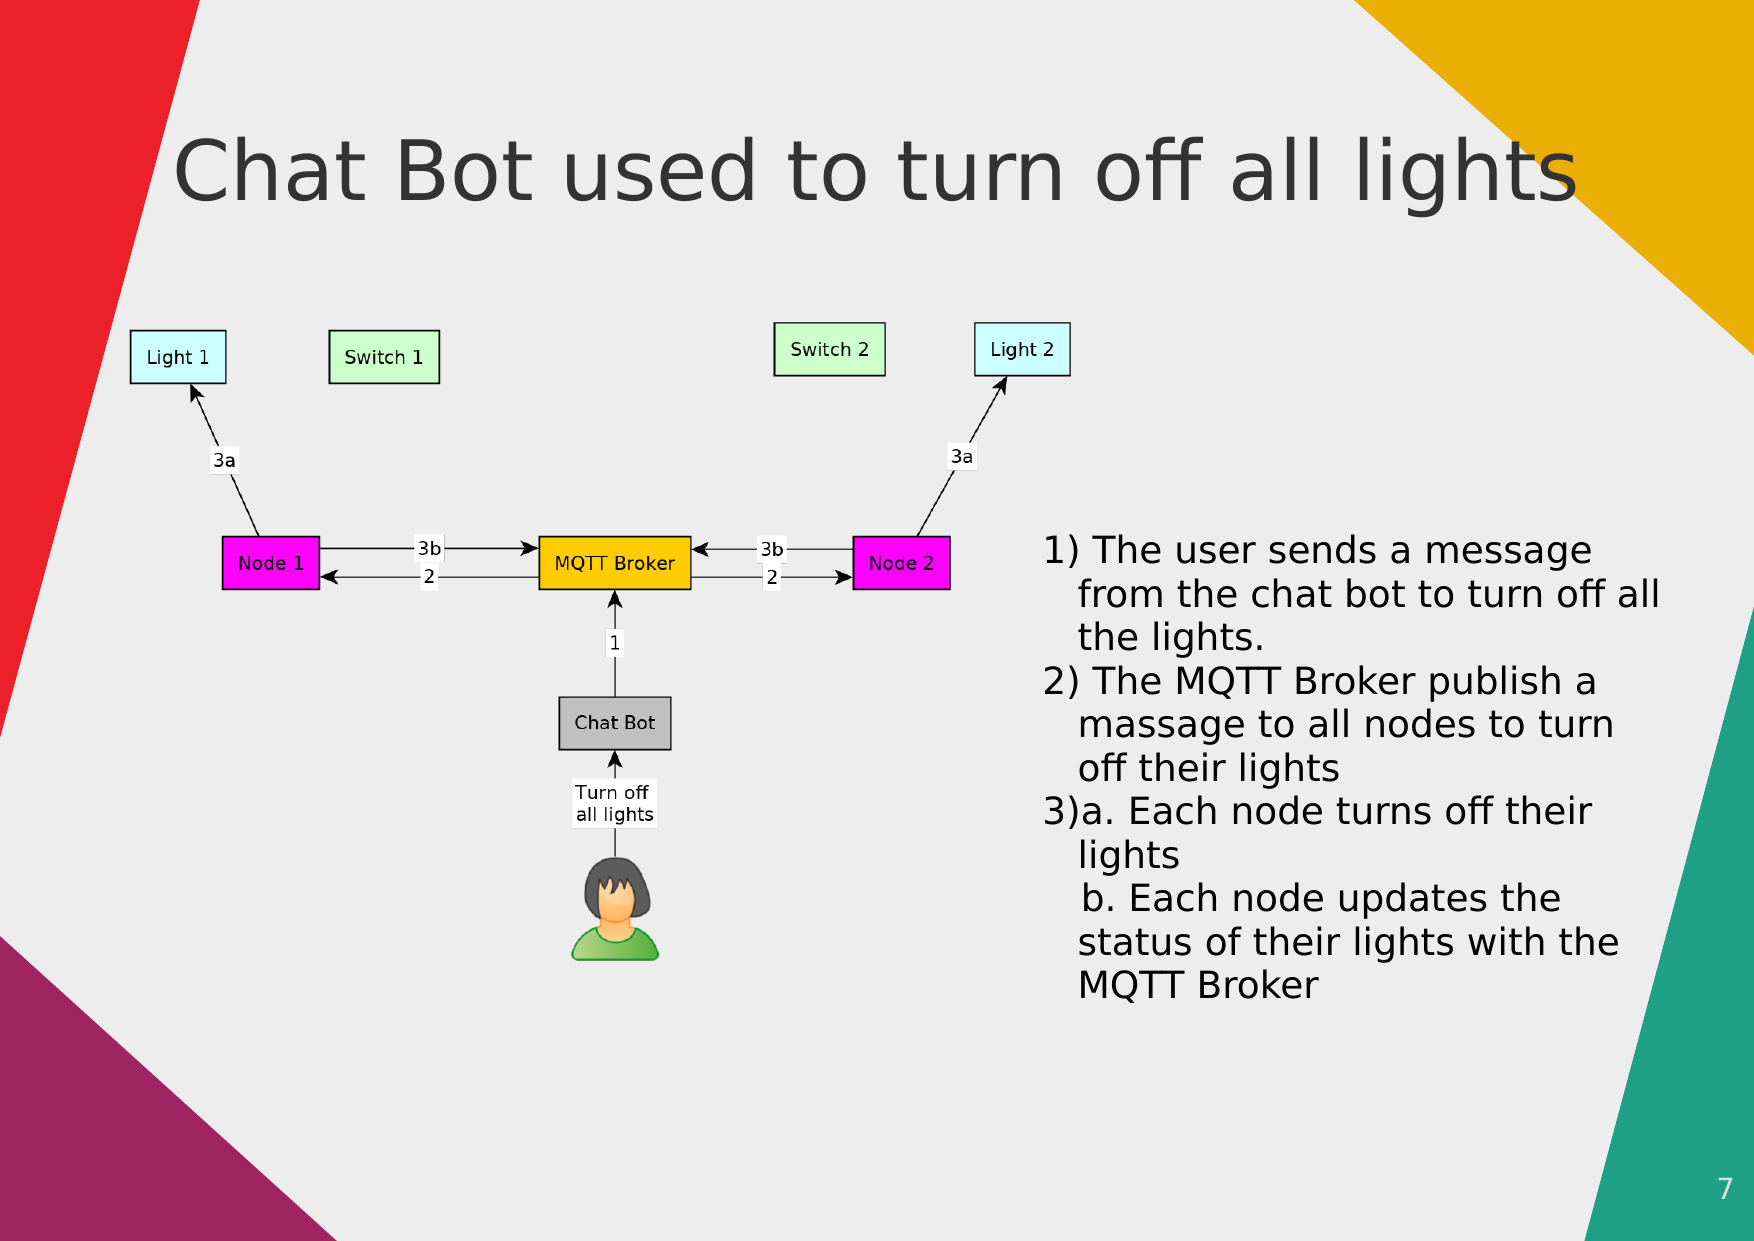

# Chat Bot used to turn off all lights
 The user sends a message from the chat bot to turn off all the lights.
 The MQTT Broker publish a massage to all nodes to turn off their lights
a. Each node turns off their lights
b. Each node updates the status of their lights with the MQTT Broker
7